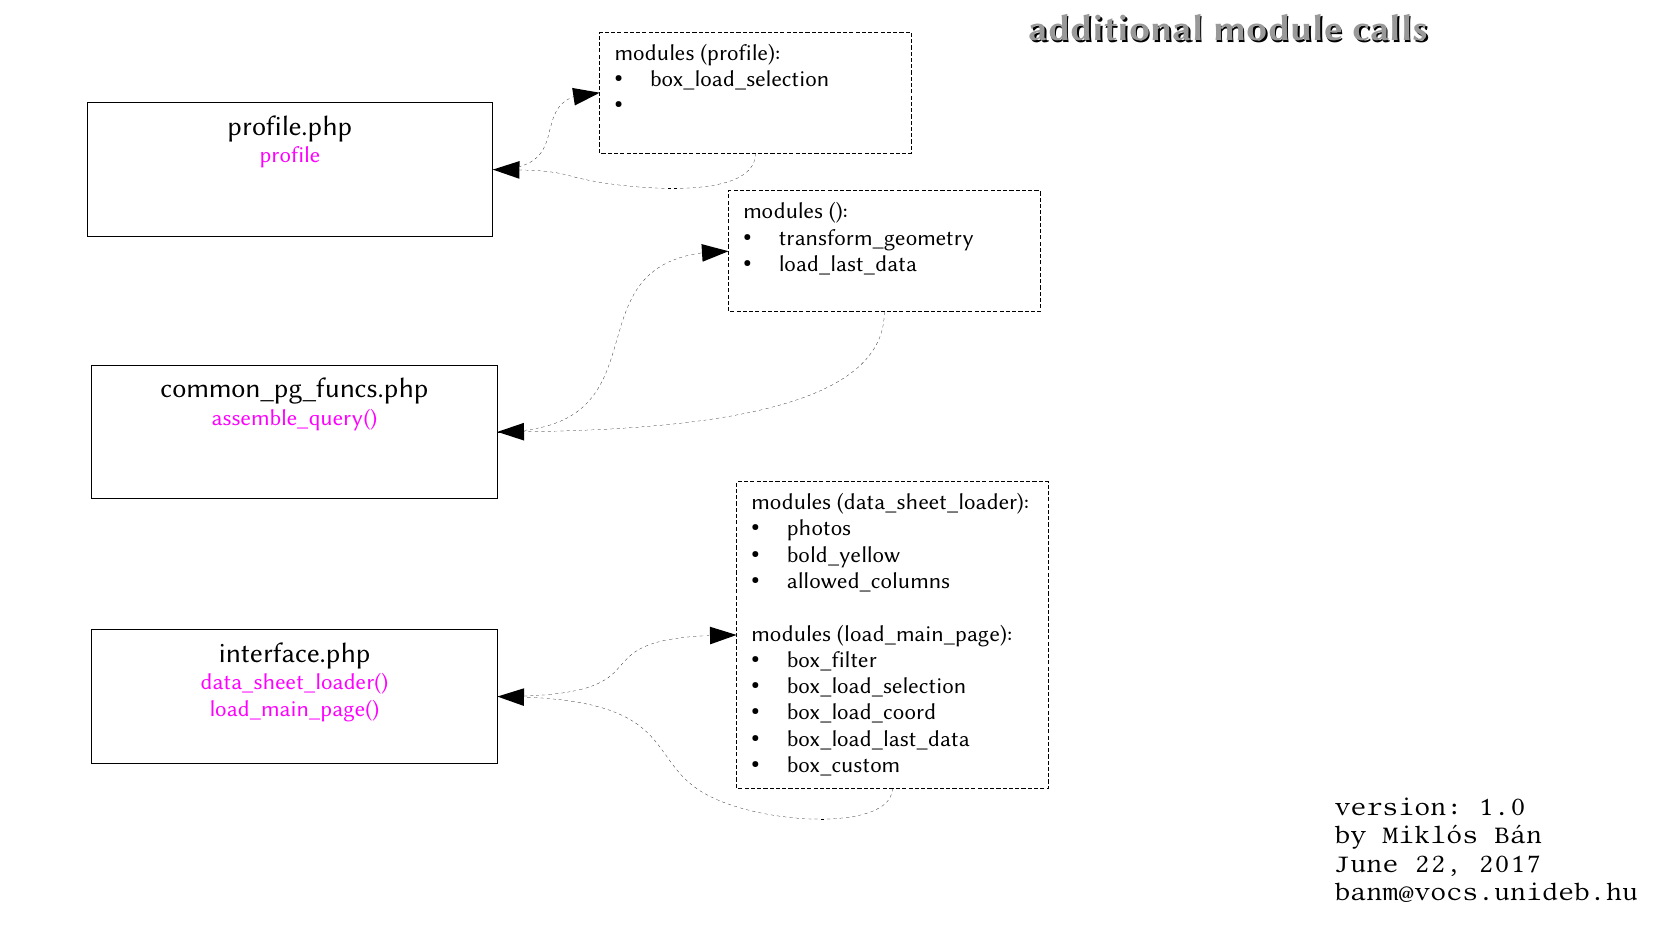

additional module calls
modules (profile):
box_load_selection
profile.php
profile
modules ():
transform_geometry
load_last_data
common_pg_funcs.php
assemble_query()
modules (data_sheet_loader):
photos
bold_yellow
allowed_columns
modules (load_main_page):
box_filter
box_load_selection
box_load_coord
box_load_last_data
box_custom
interface.php
data_sheet_loader()
load_main_page()
version: 1.0
by Miklós Bán
June 22, 2017
banm@vocs.unideb.hu